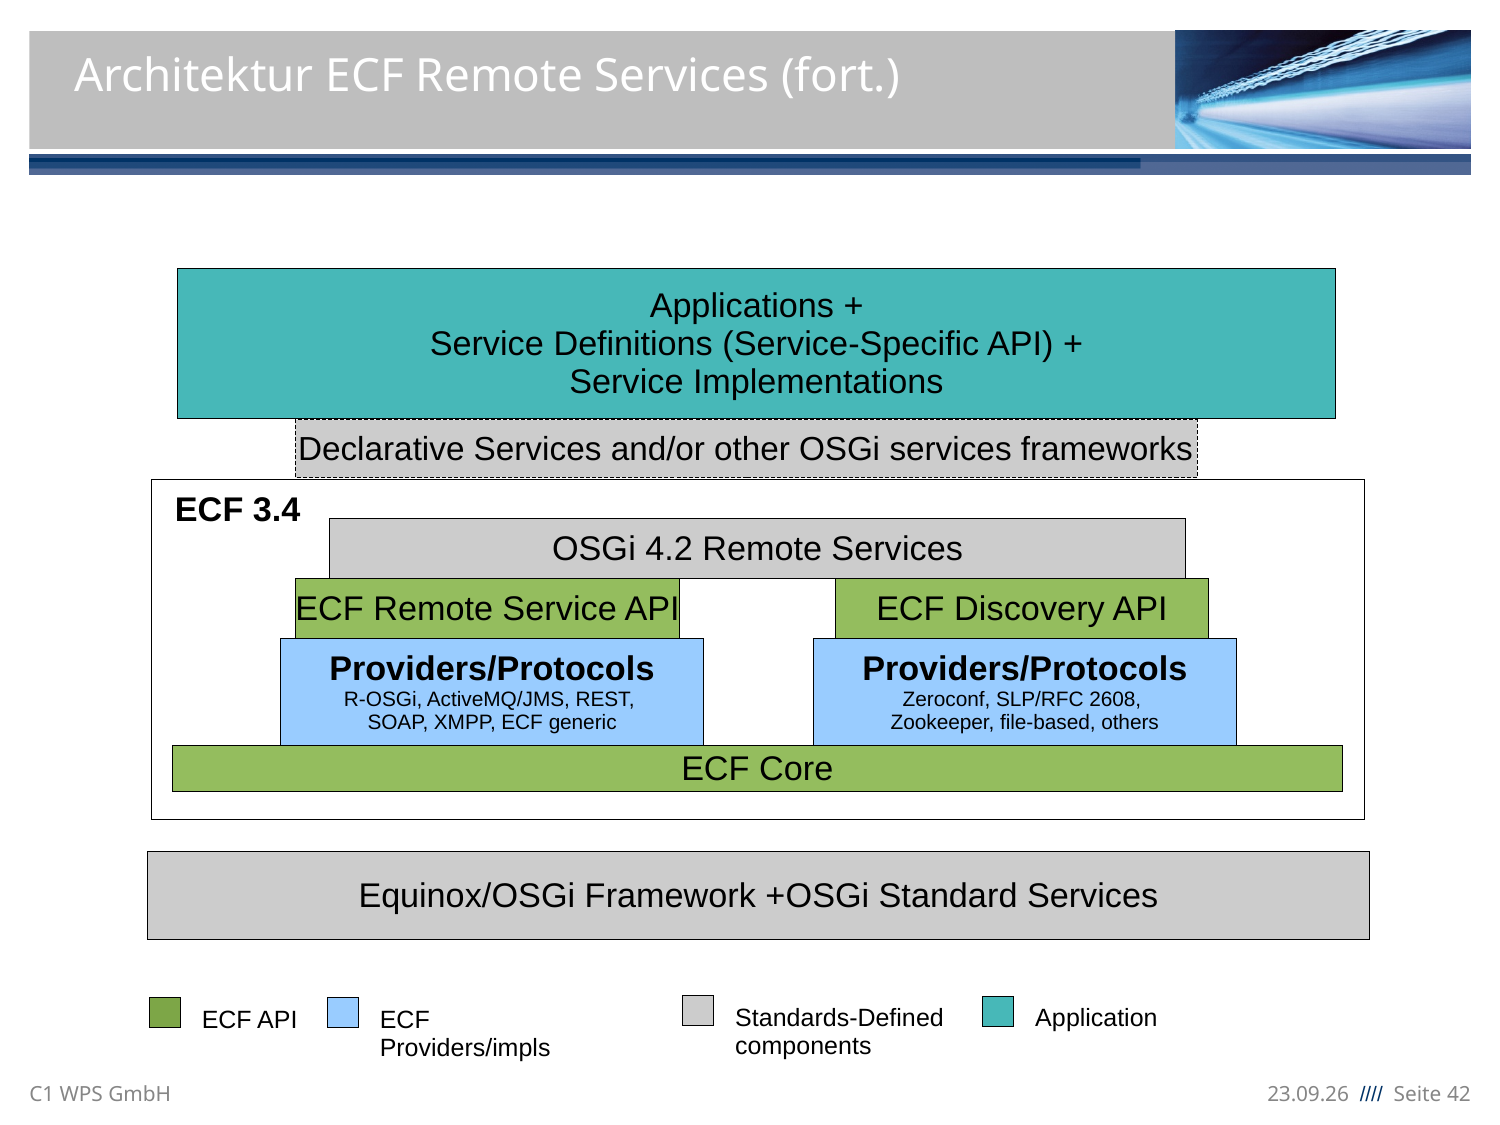

# Architektur ECF Remote Services (fort.)
Applications +
Service Definitions (Service-Specific API) +
Service Implementations
Declarative Services and/or other OSGi services frameworks
ECF 3.4
OSGi 4.2 Remote Services
ECF Remote Service API
ECF Discovery API
Providers/Protocols
R-OSGi, ActiveMQ/JMS, REST,
SOAP, XMPP, ECF generic
Providers/Protocols
Zeroconf, SLP/RFC 2608,
Zookeeper, file-based, others
ECF Core
Equinox/OSGi Framework +OSGi Standard Services
Standards-Defined components
Application
ECF API
ECF Providers/impls